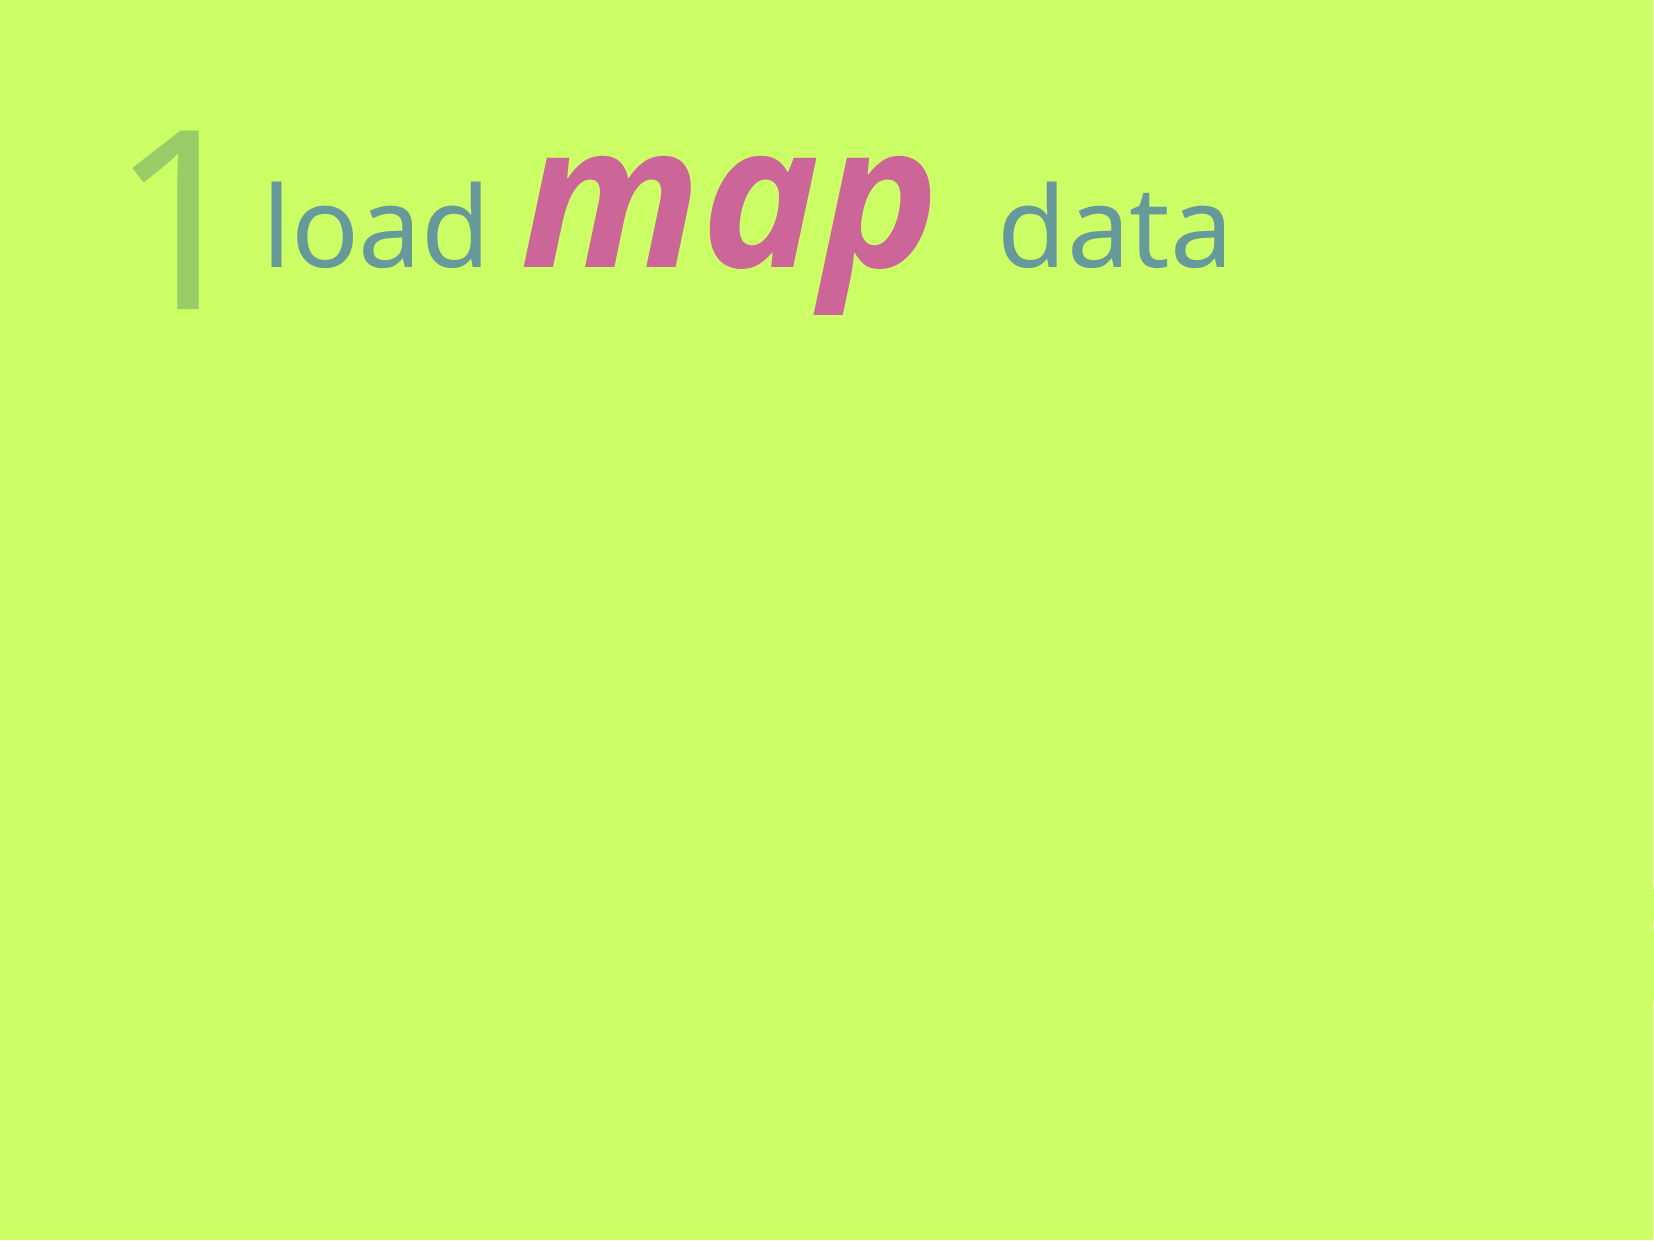

1
load map data
4
build line graph